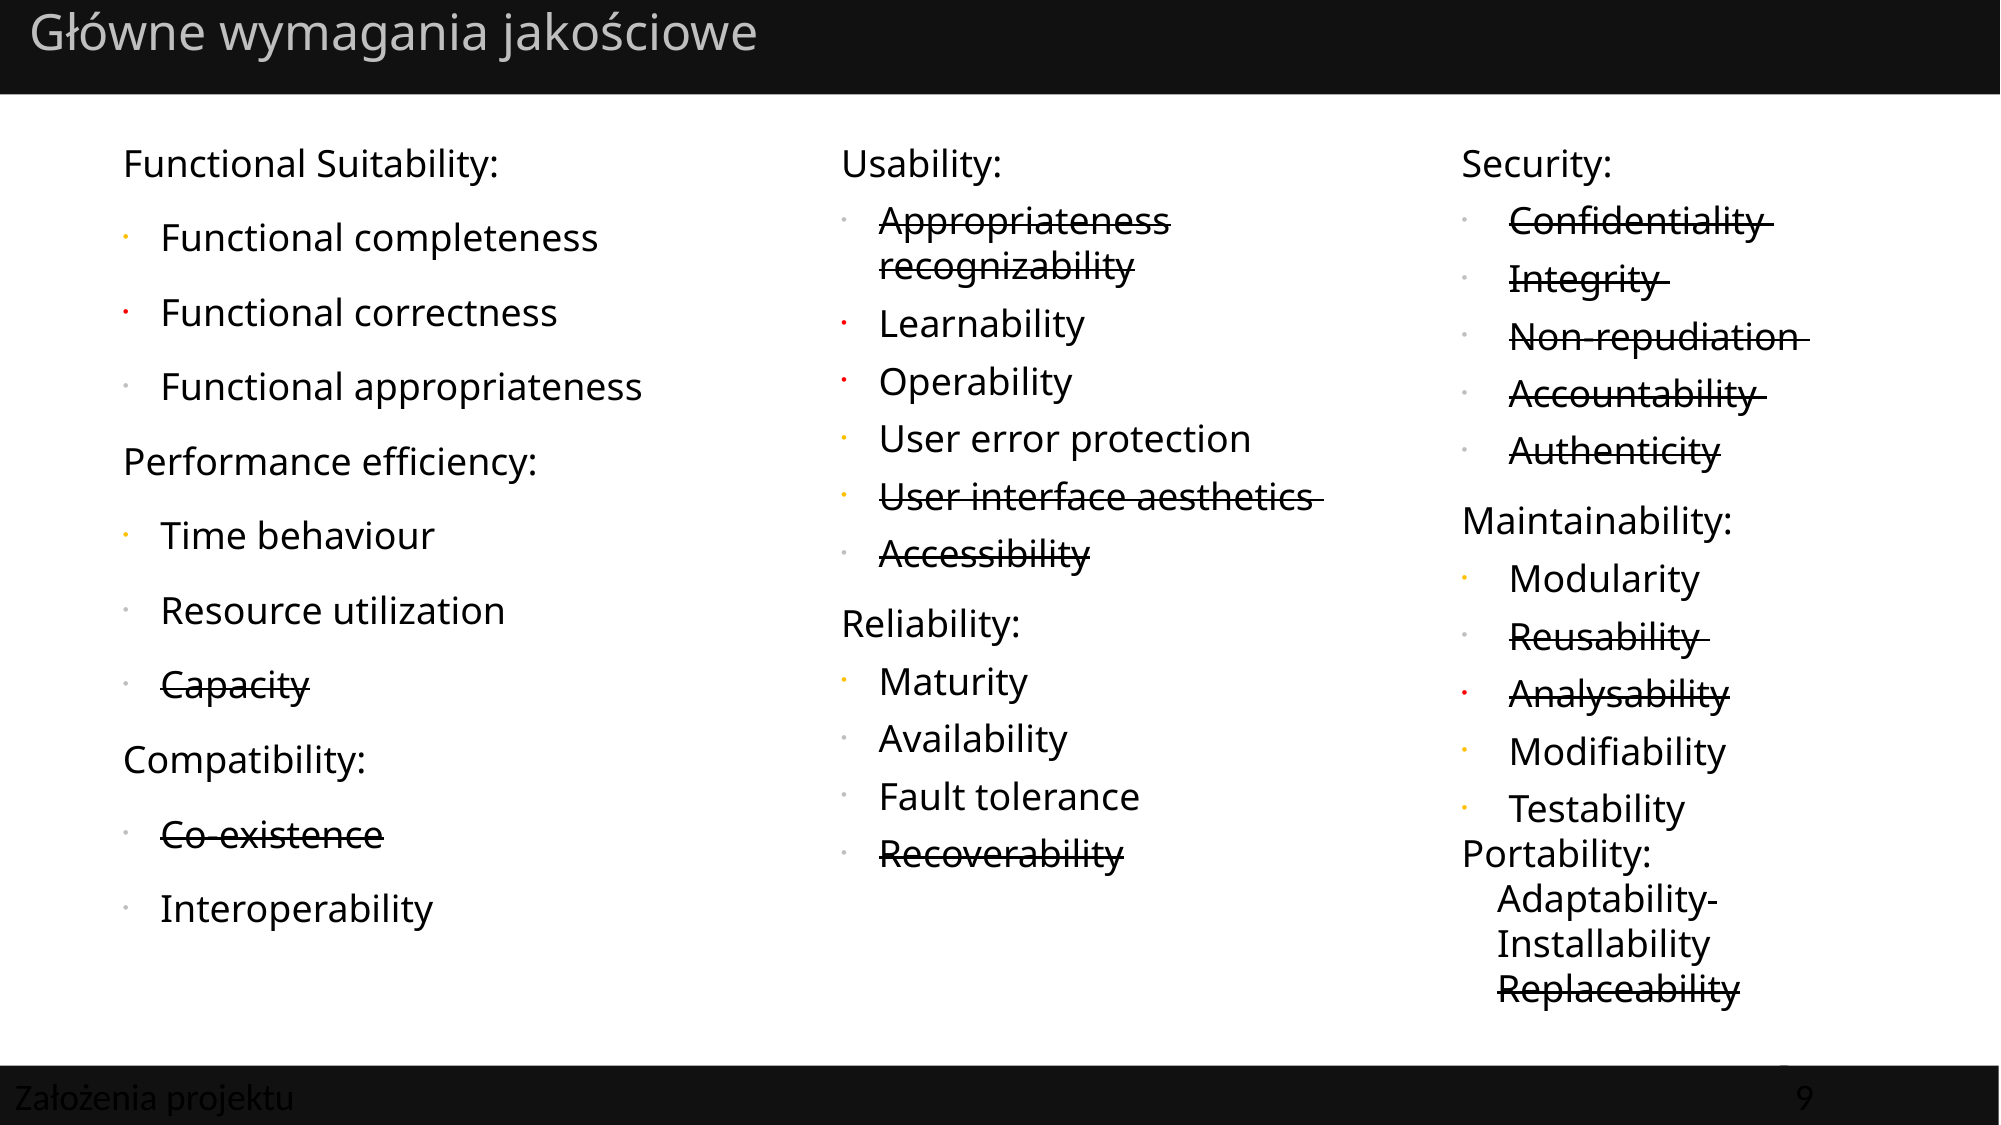

# Główne wymagania jakościowe
Functional Suitability:
Functional completeness
Functional correctness
Functional appropriateness
Performance efficiency:
Time behaviour
Resource utilization
Capacity
Compatibility:
Co-existence
Interoperability
Usability:
Appropriateness recognizability
Learnability
Operability
User error protection
User interface aesthetics
Accessibility
Reliability:
Maturity
Availability
Fault tolerance
Recoverability
Security:
Confidentiality
Integrity
Non-repudiation
Accountability
Authenticity
Maintainability:
Modularity
Reusability
Analysability
Modifiability
Testability
Portability:
Adaptability
Installability
Replaceability
Założenia projektu